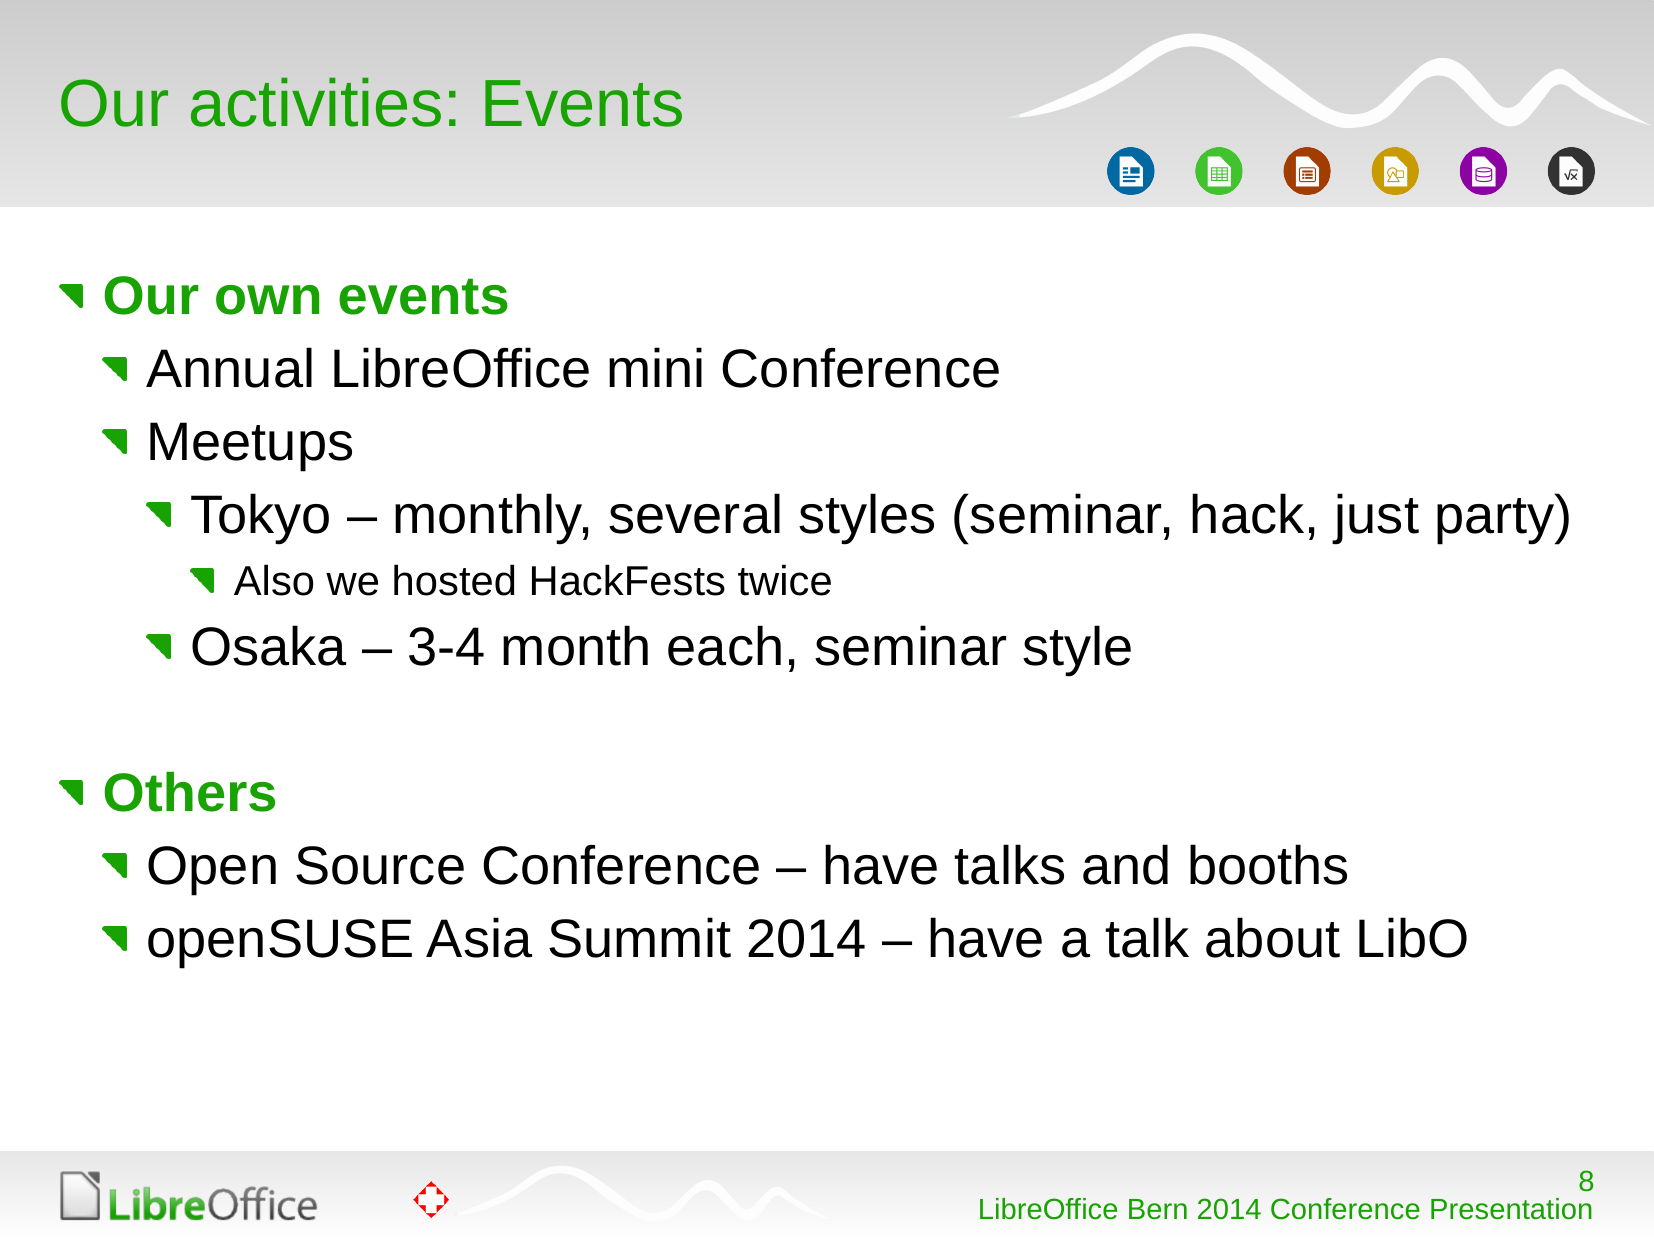

# Our activities: Events
Our own events
Annual LibreOffice mini Conference
Meetups
Tokyo – monthly, several styles (seminar, hack, just party)
Also we hosted HackFests twice
Osaka – 3-4 month each, seminar style
Others
Open Source Conference – have talks and booths
openSUSE Asia Summit 2014 – have a talk about LibO
8
LibreOffice Bern 2014 Conference Presentation